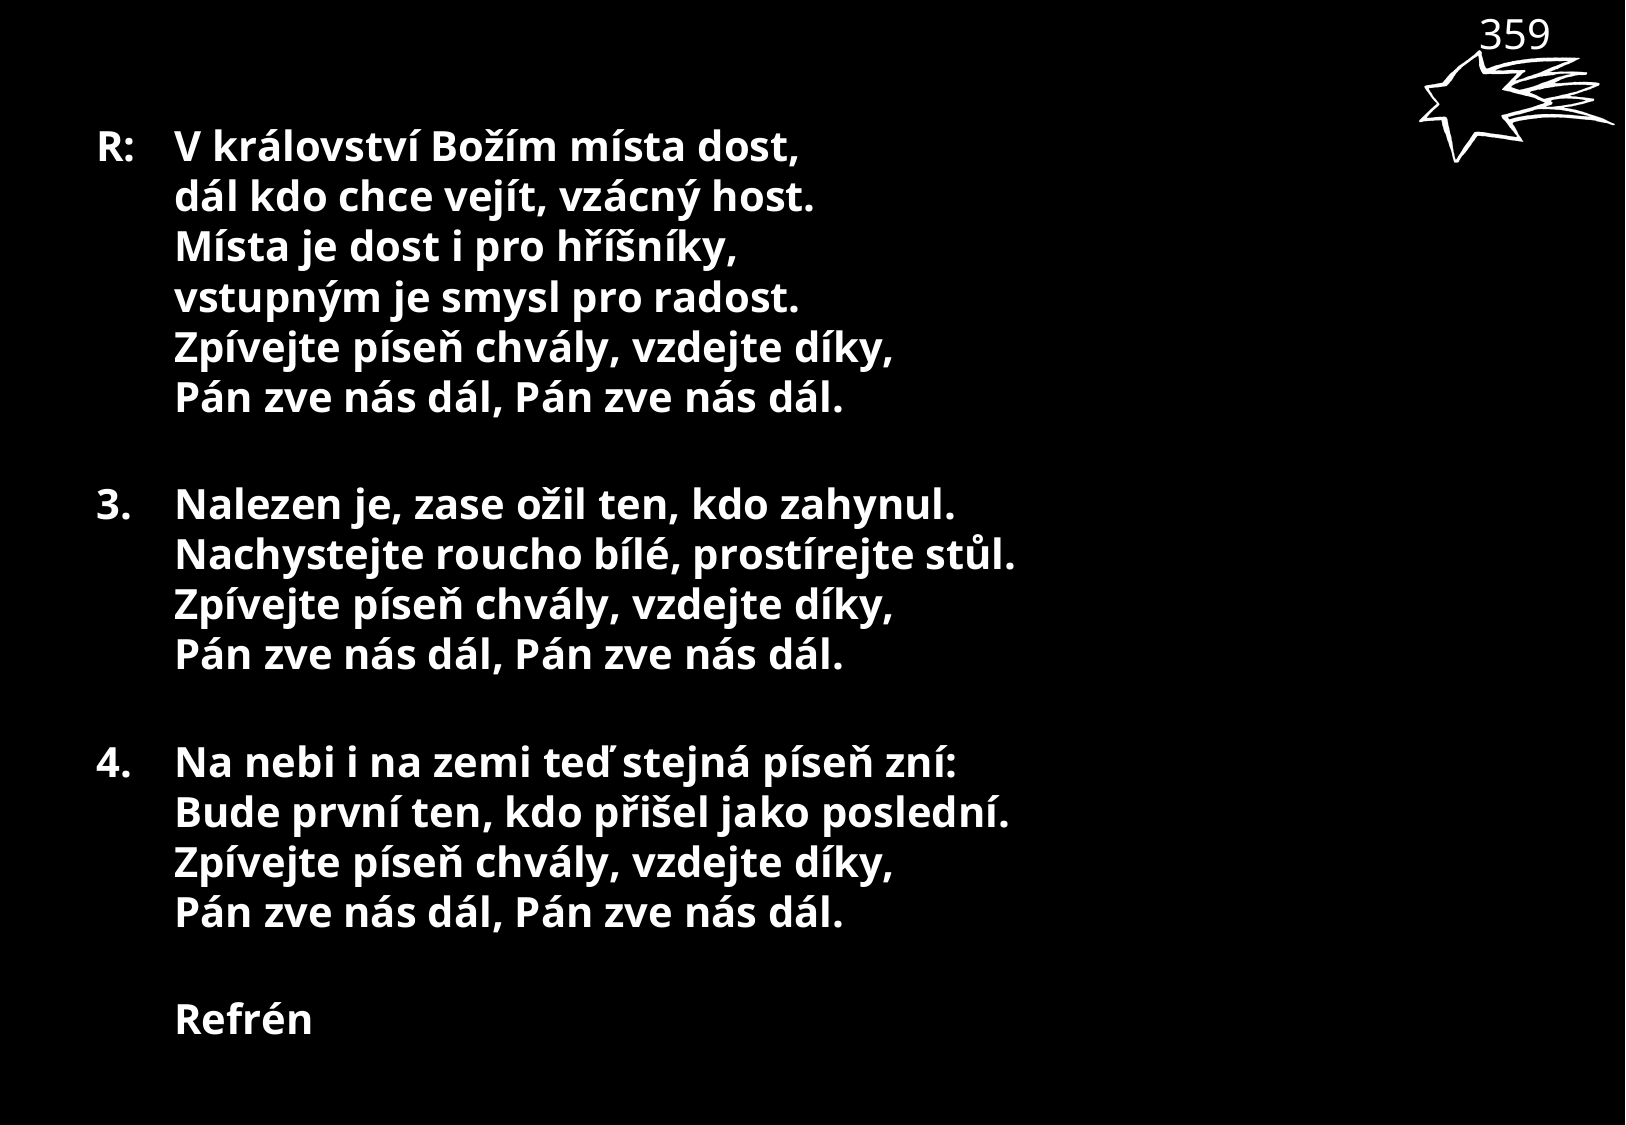

359
# R: 	V království Božím místa dost, dál kdo chce vejít, vzácný host. Místa je dost i pro hříšníky, vstupným je smysl pro radost. Zpívejte píseň chvály, vzdejte díky, Pán zve nás dál, Pán zve nás dál.
3. 	Nalezen je, zase ožil ten, kdo zahynul.
Nachystejte roucho bílé, prostírejte stůl.
Zpívejte píseň chvály, vzdejte díky,
Pán zve nás dál, Pán zve nás dál.
Na nebi i na zemi teď stejná píseň zní:
Bude první ten, kdo přišel jako poslední.
Zpívejte píseň chvály, vzdejte díky,
Pán zve nás dál, Pán zve nás dál.
	Refrén